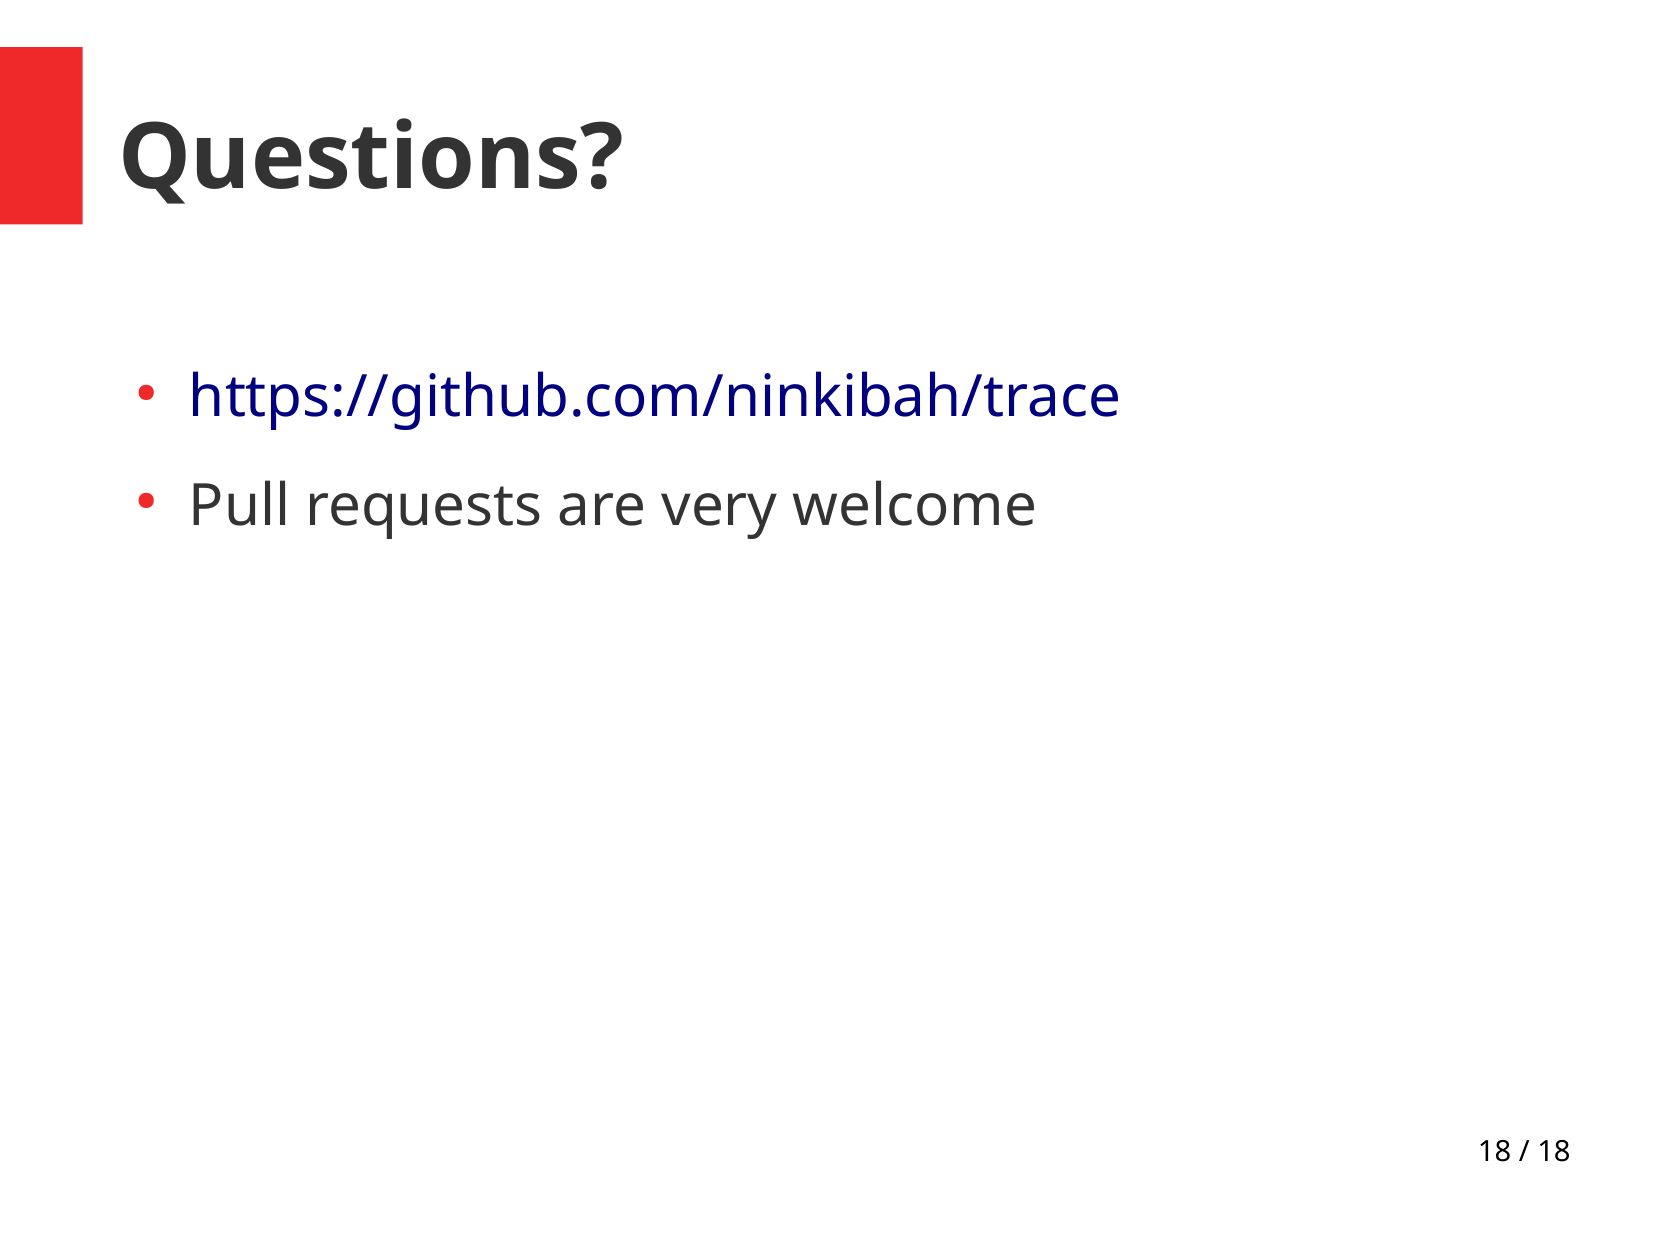

# Questions?
https://github.com/ninkibah/trace
Pull requests are very welcome
18